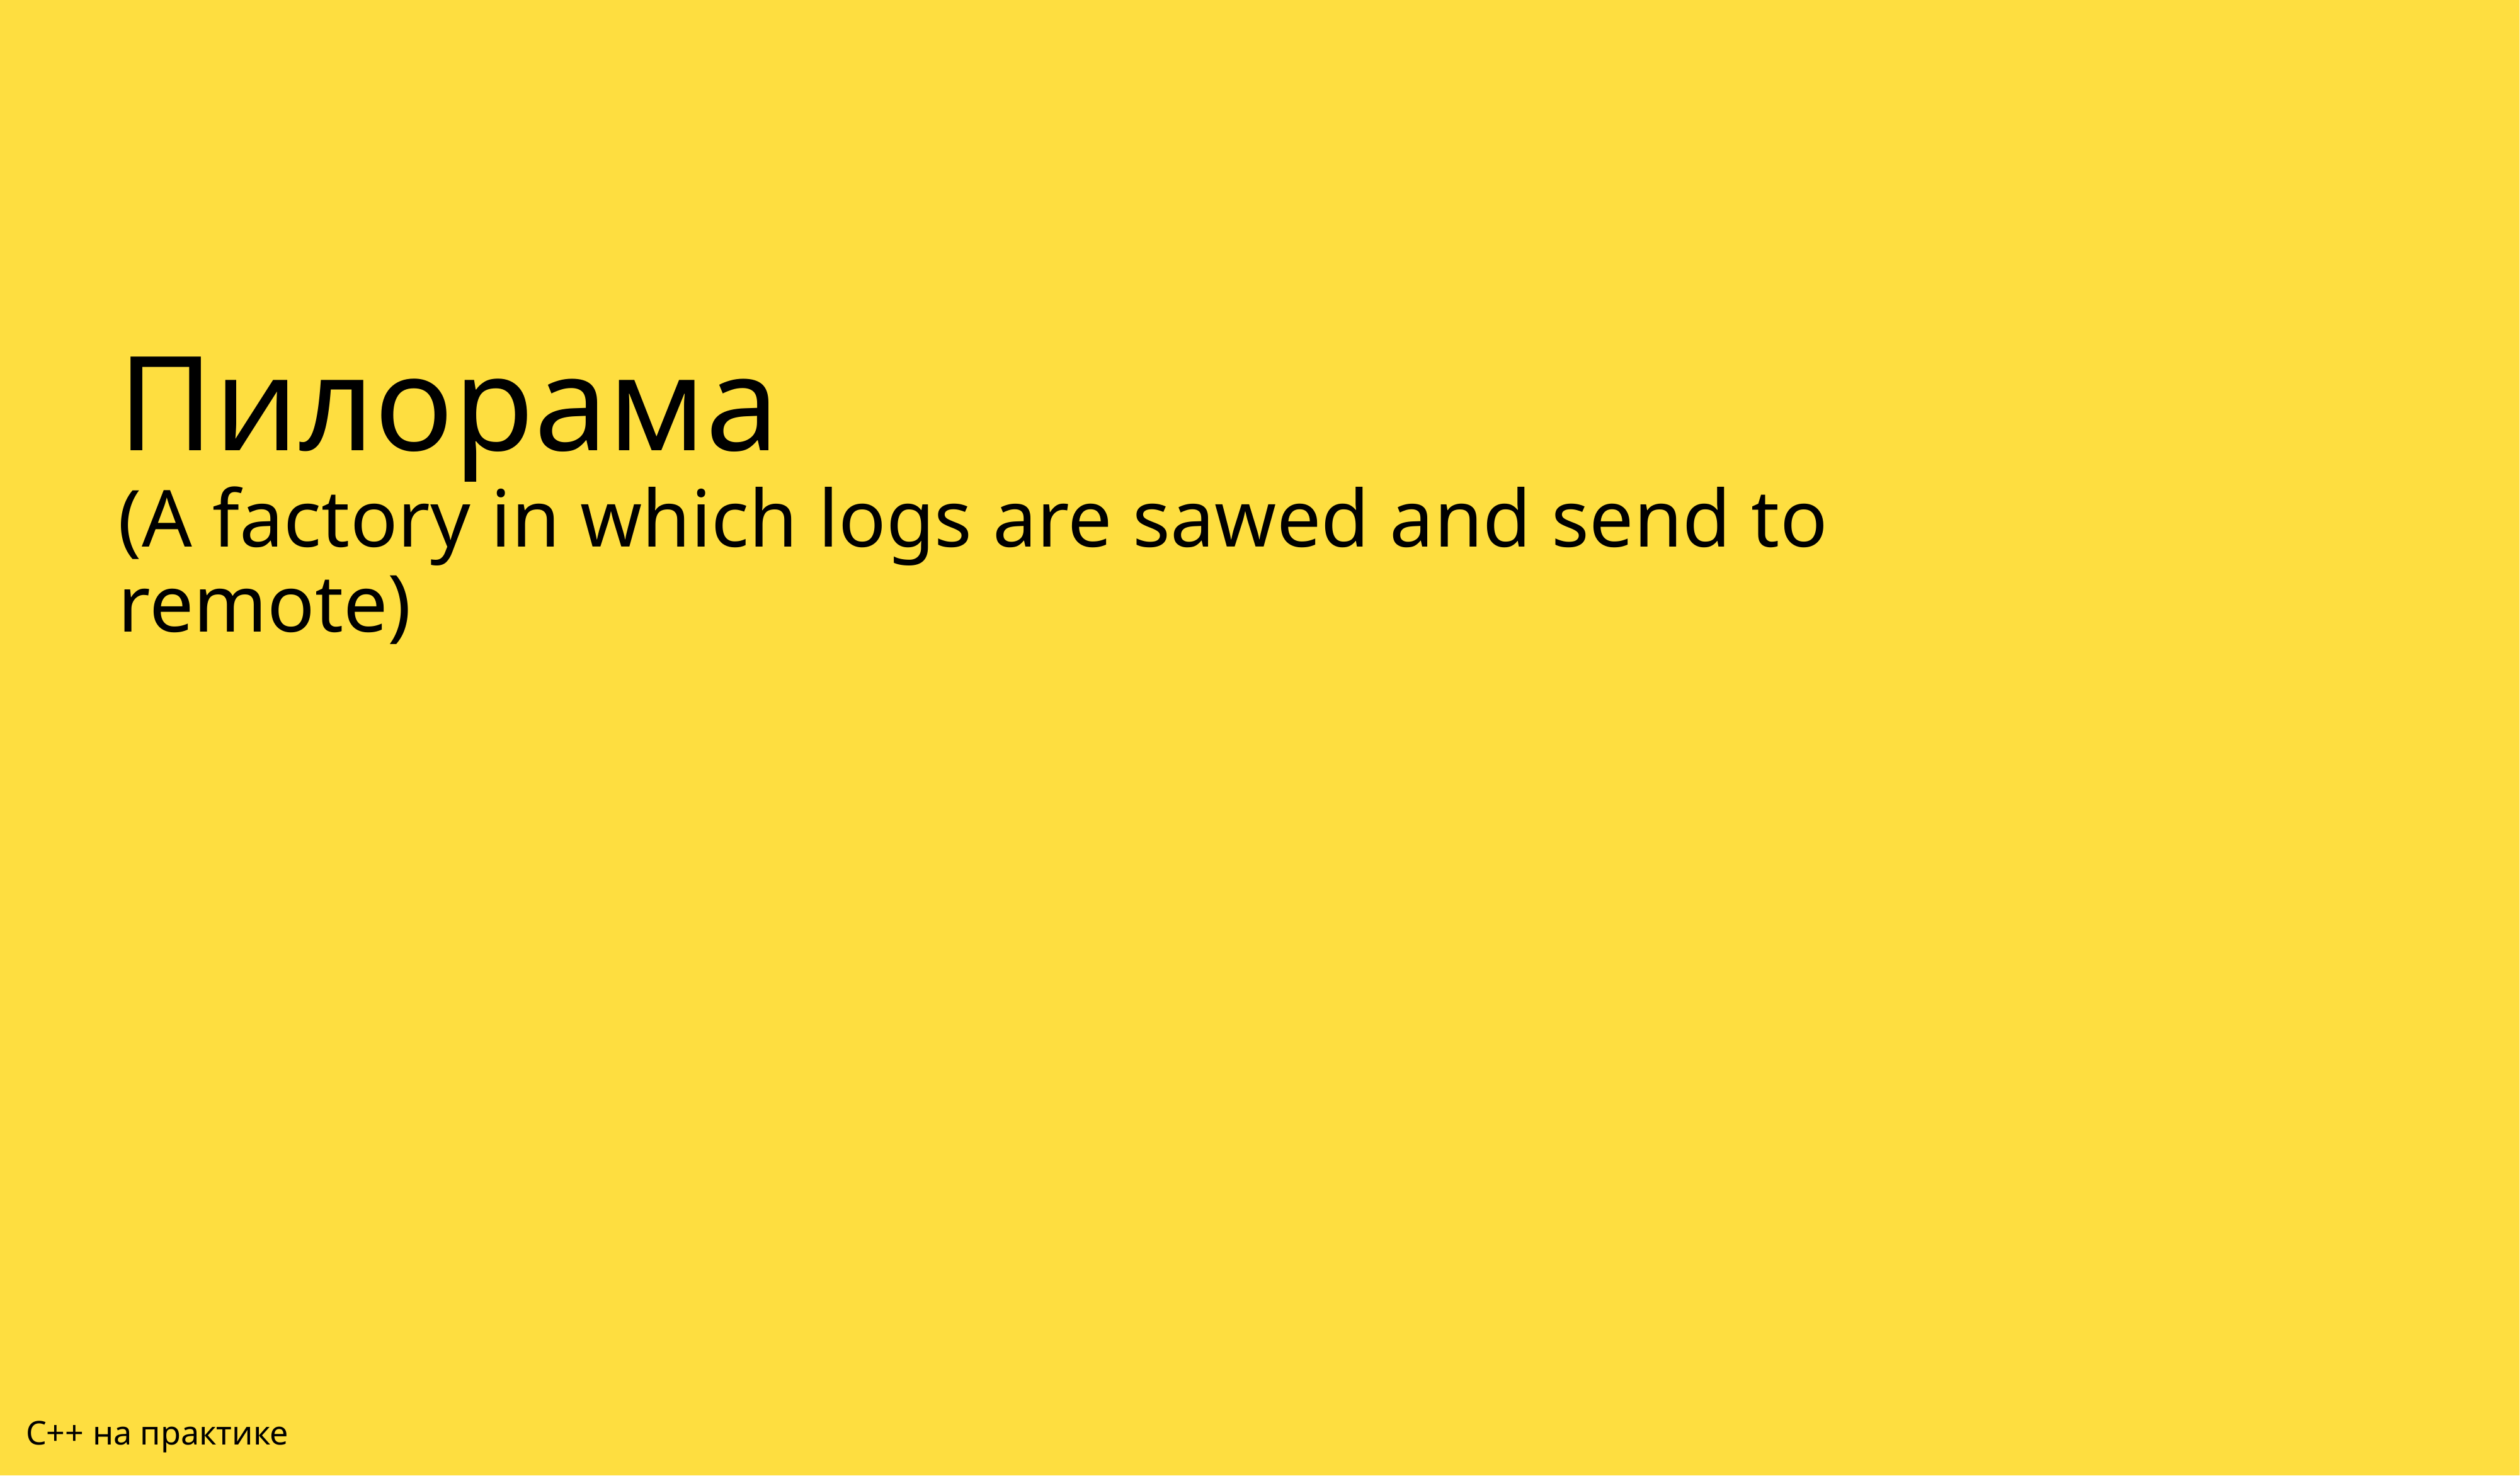

# Пилорама (A factory in which logs are sawed and send to remote)
C++ на практике